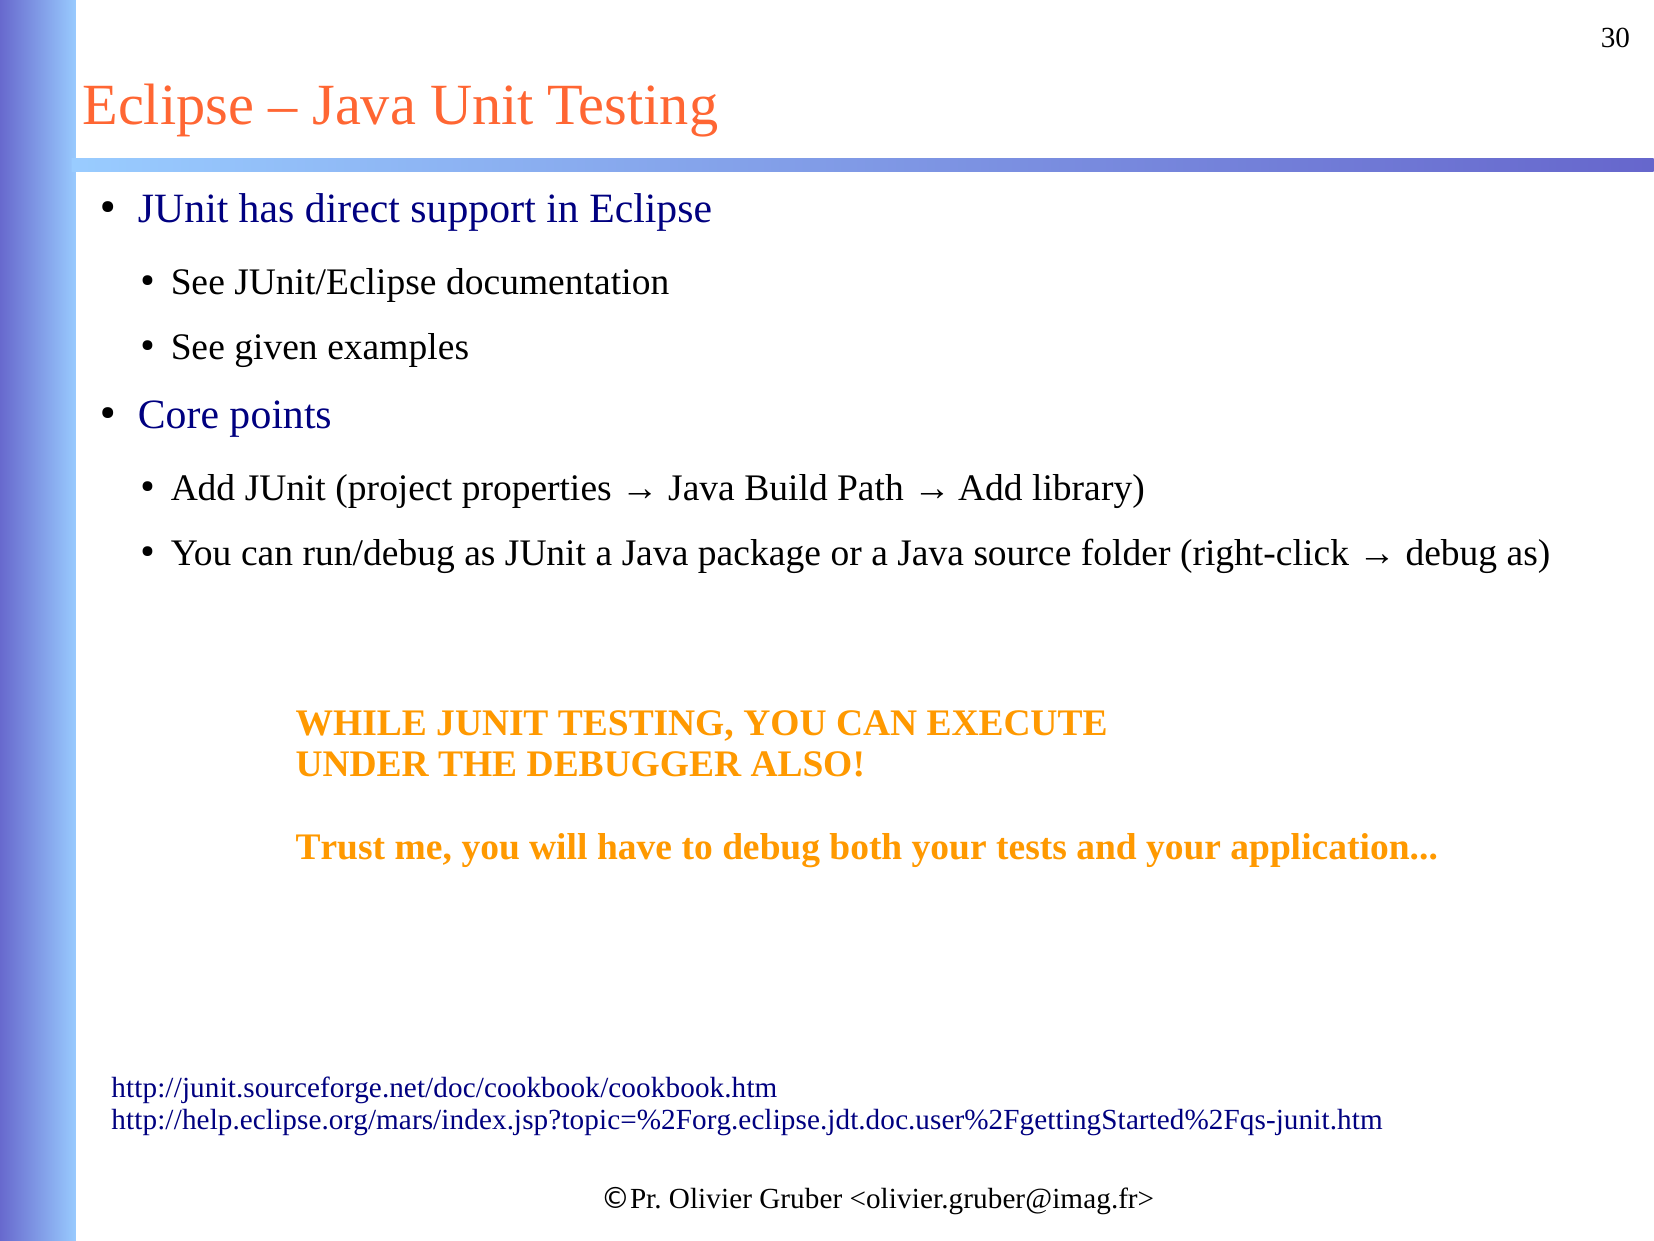

30
# Eclipse – Java Unit Testing
JUnit has direct support in Eclipse
See JUnit/Eclipse documentation
See given examples
Core points
Add JUnit (project properties → Java Build Path → Add library)
You can run/debug as JUnit a Java package or a Java source folder (right-click → debug as)
WHILE JUNIT TESTING, YOU CAN EXECUTE
UNDER THE DEBUGGER ALSO!
Trust me, you will have to debug both your tests and your application...
http://junit.sourceforge.net/doc/cookbook/cookbook.htm
http://help.eclipse.org/mars/index.jsp?topic=%2Forg.eclipse.jdt.doc.user%2FgettingStarted%2Fqs-junit.htm